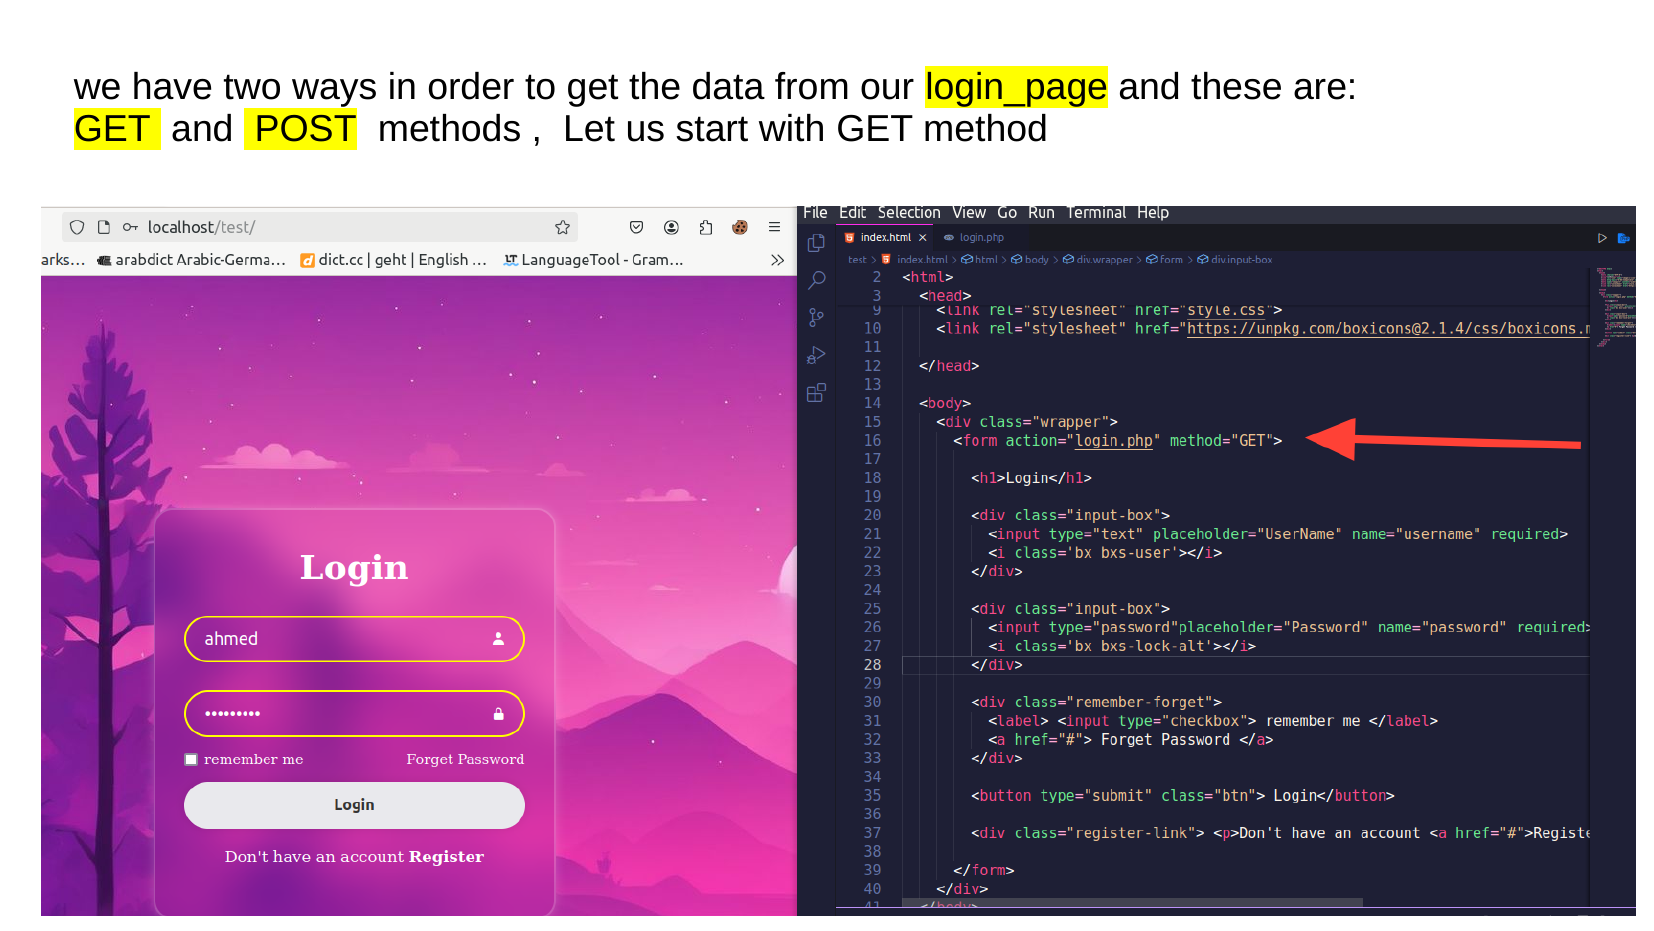

we have two ways in order to get the data from our login_page and these are:
GET and POST methods , Let us start with GET method